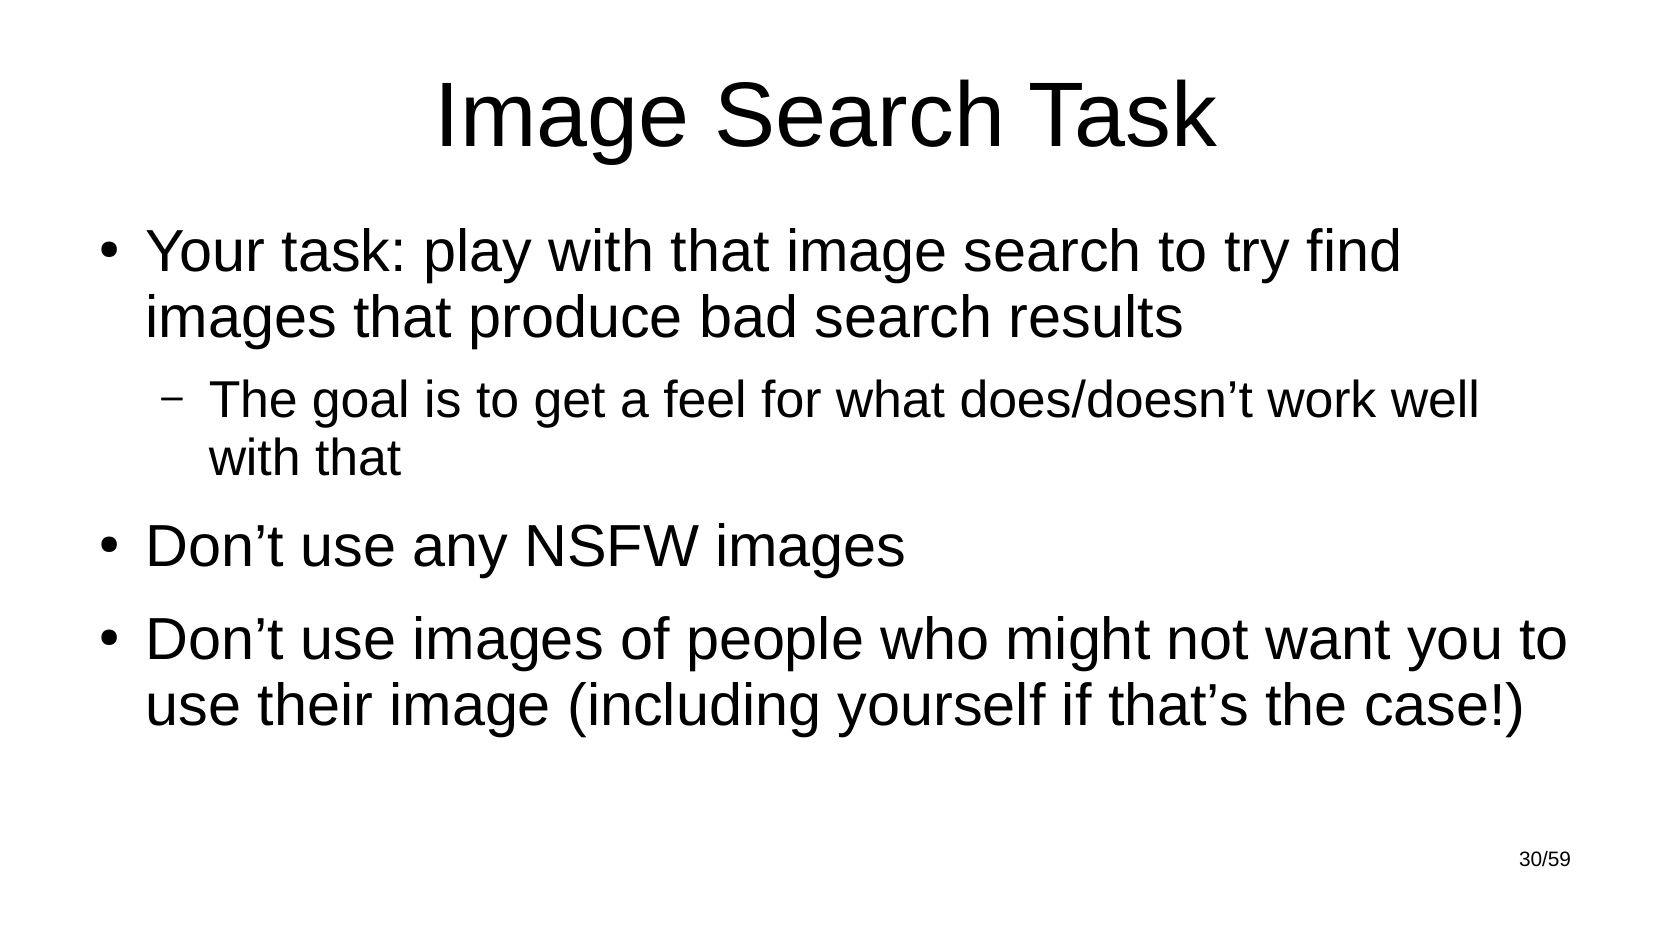

# Image Search Task
Your task: play with that image search to try find images that produce bad search results
The goal is to get a feel for what does/doesn’t work well with that
Don’t use any NSFW images
Don’t use images of people who might not want you to use their image (including yourself if that’s the case!)
30